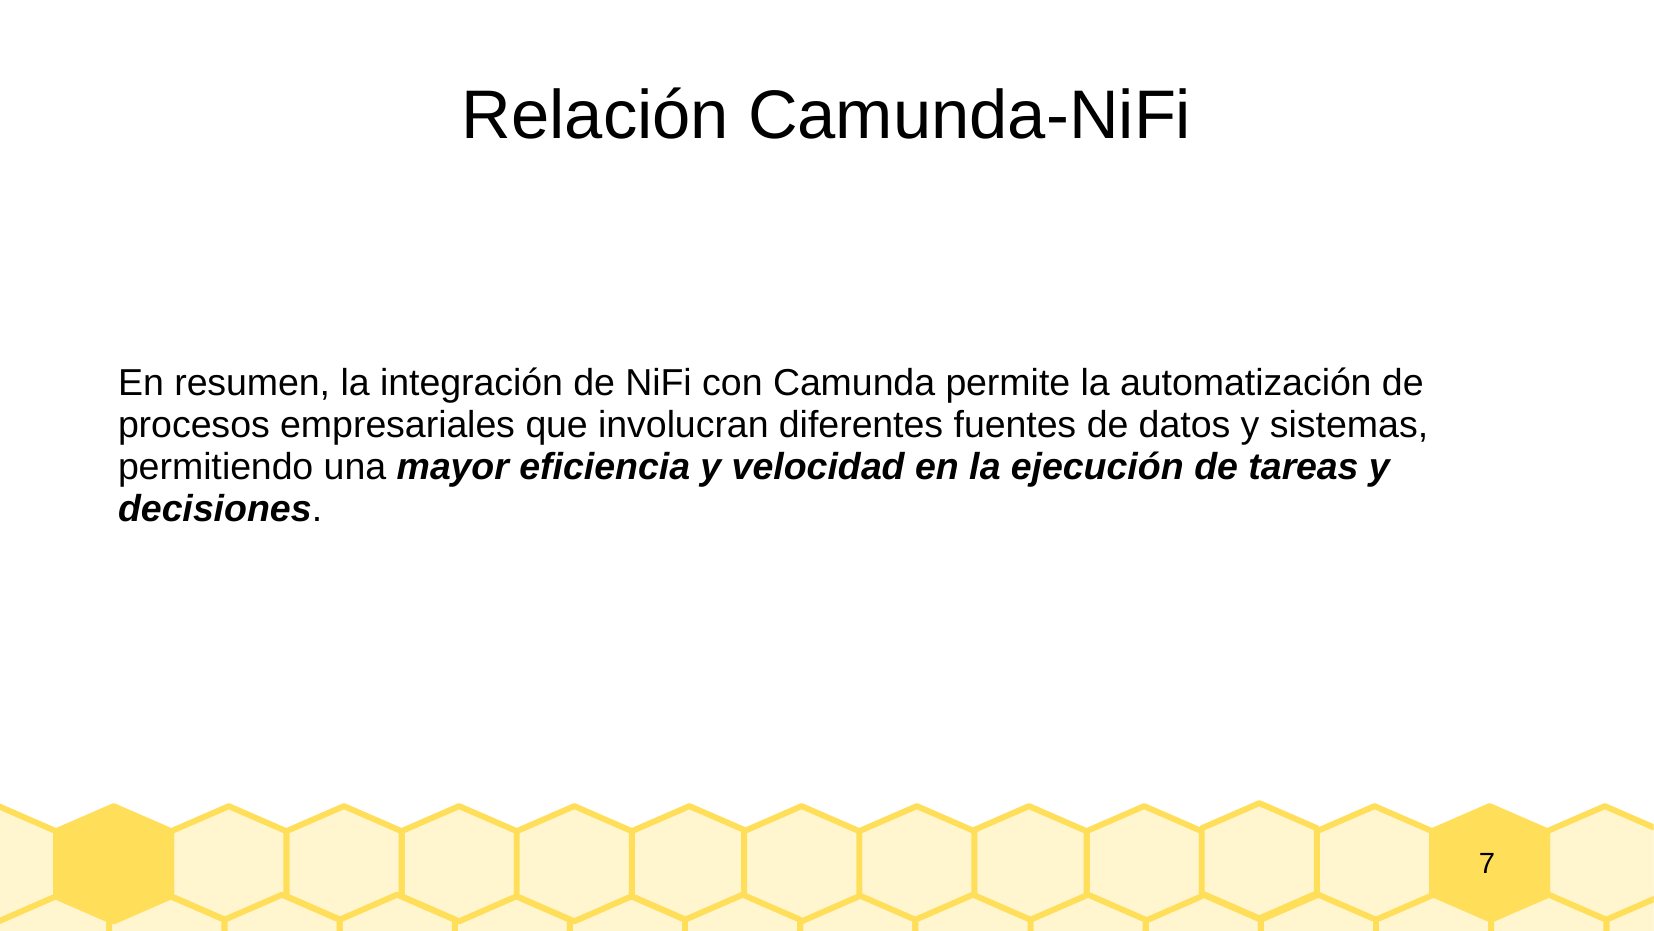

# Relación Camunda-NiFi
En resumen, la integración de NiFi con Camunda permite la automatización de procesos empresariales que involucran diferentes fuentes de datos y sistemas, permitiendo una mayor eficiencia y velocidad en la ejecución de tareas y decisiones.